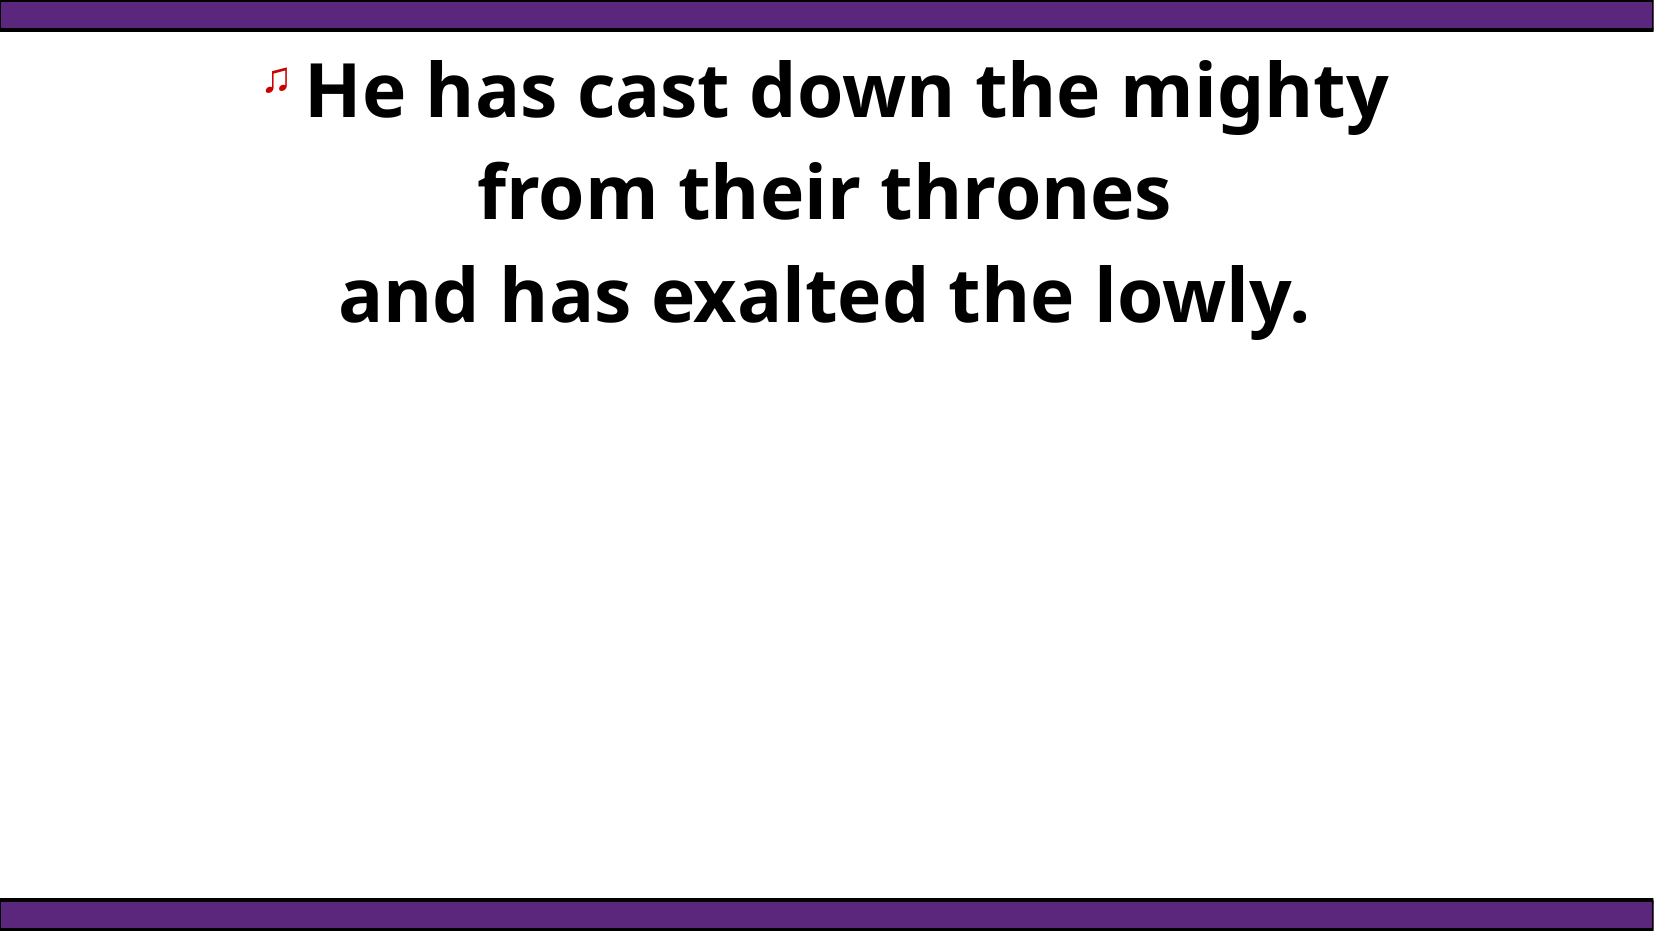

♫ He has cast down the mighty
from their thrones
and has exalted the lowly.